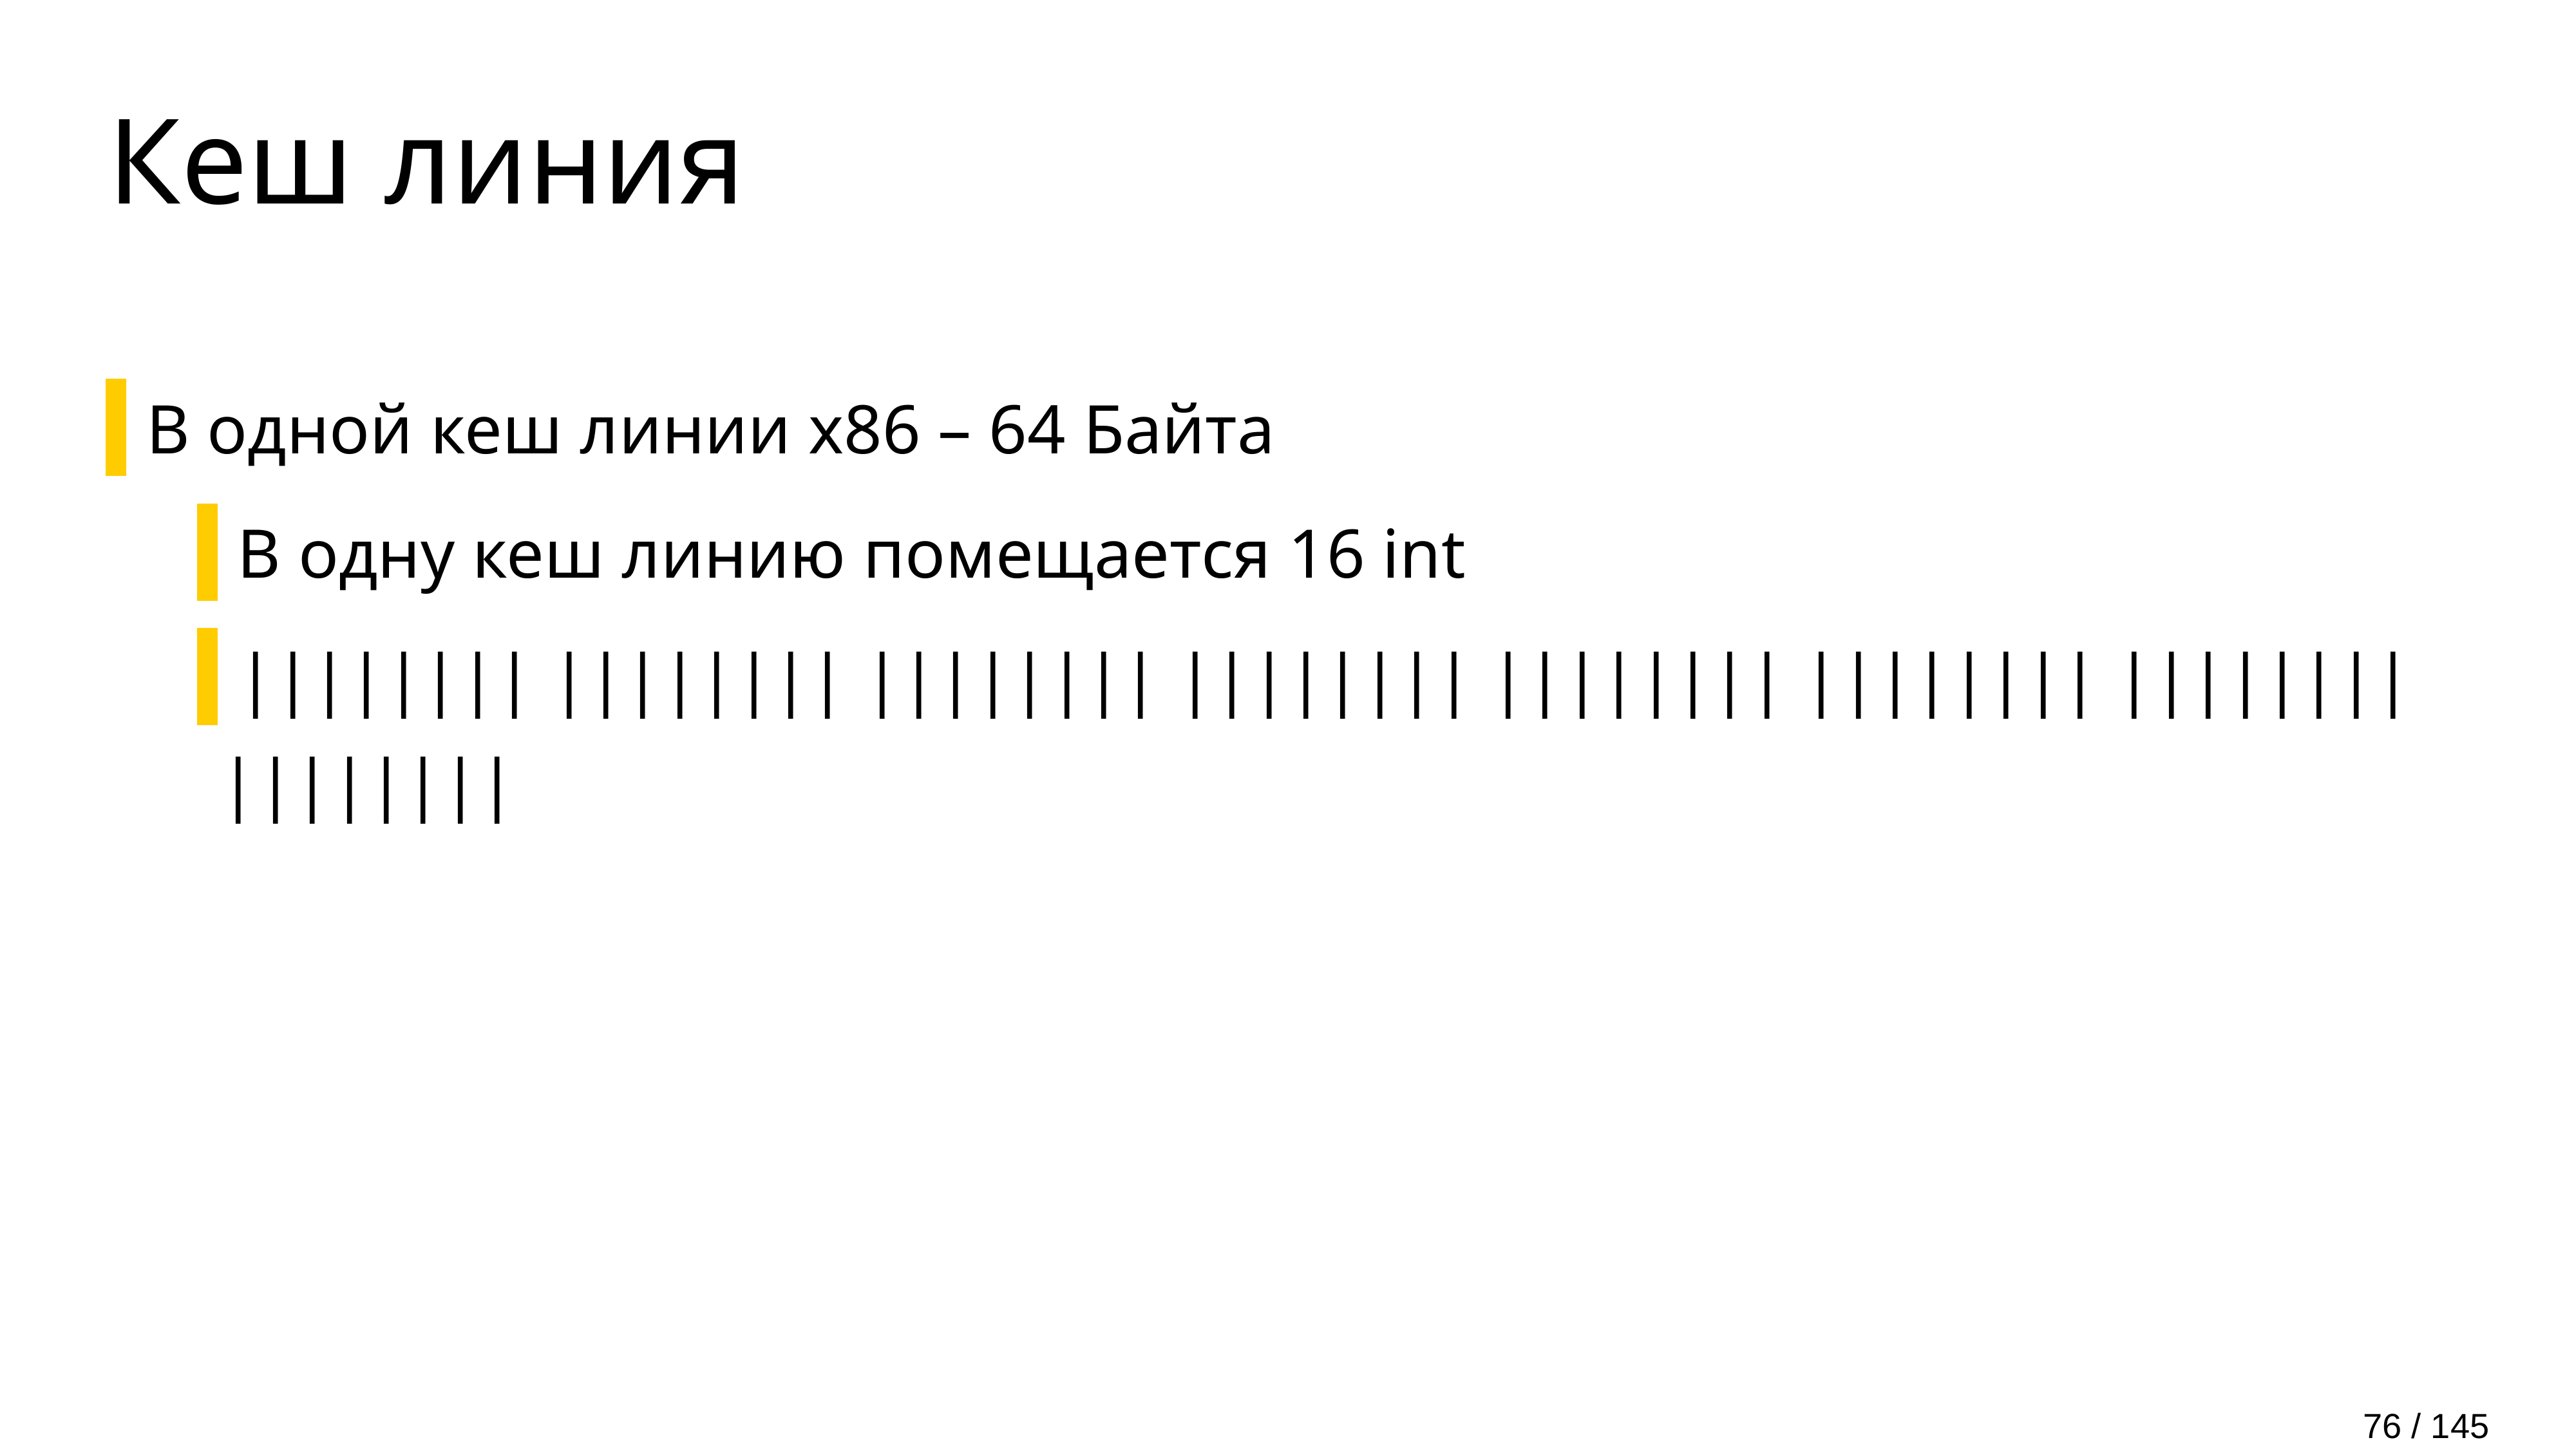

# Кеш линия
 В одной кеш линии x86 – 64 Байта
 В одну кеш линию помещается 16 int
 |||||||| |||||||| |||||||| |||||||| |||||||| |||||||| |||||||| ||||||||